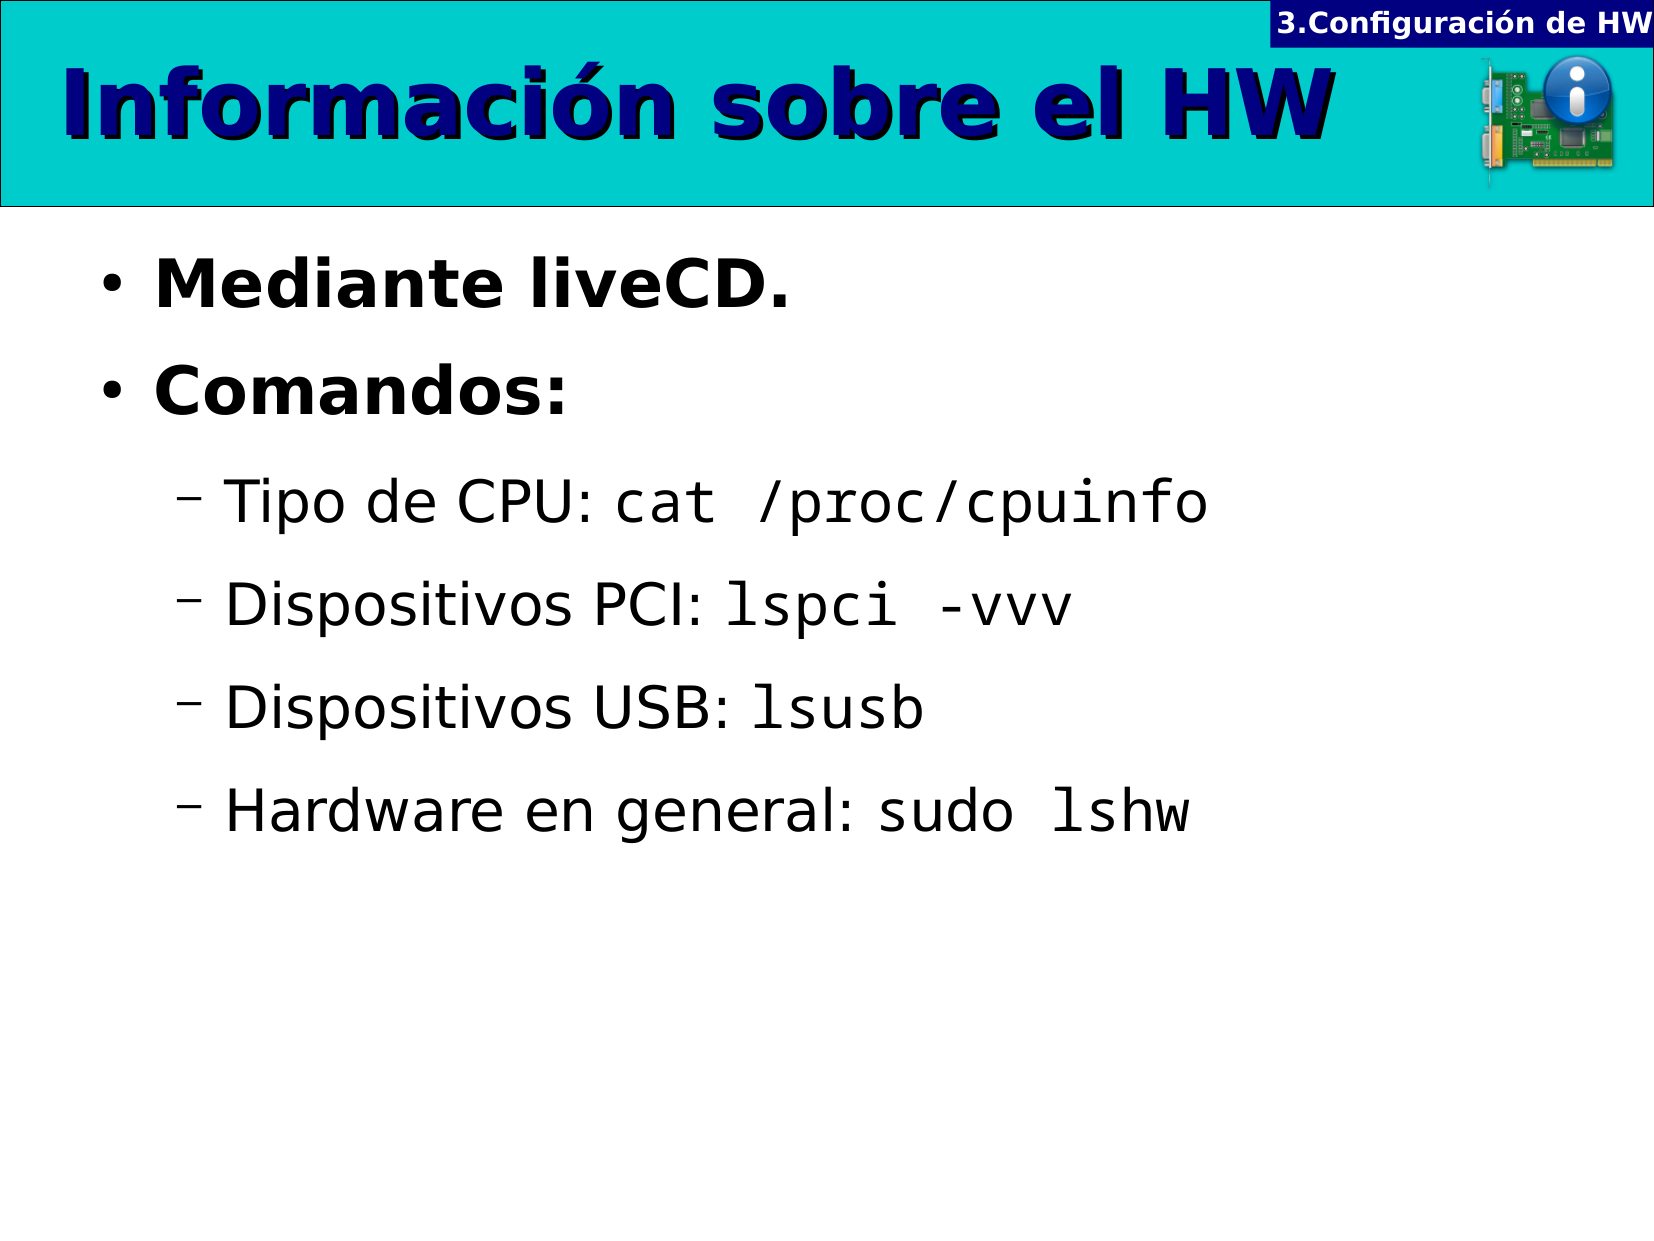

3.Configuración de HW
# Información sobre el HW
Mediante liveCD.
Comandos:
Tipo de CPU: cat /proc/cpuinfo
Dispositivos PCI: lspci -vvv
Dispositivos USB: lsusb
Hardware en general: sudo lshw